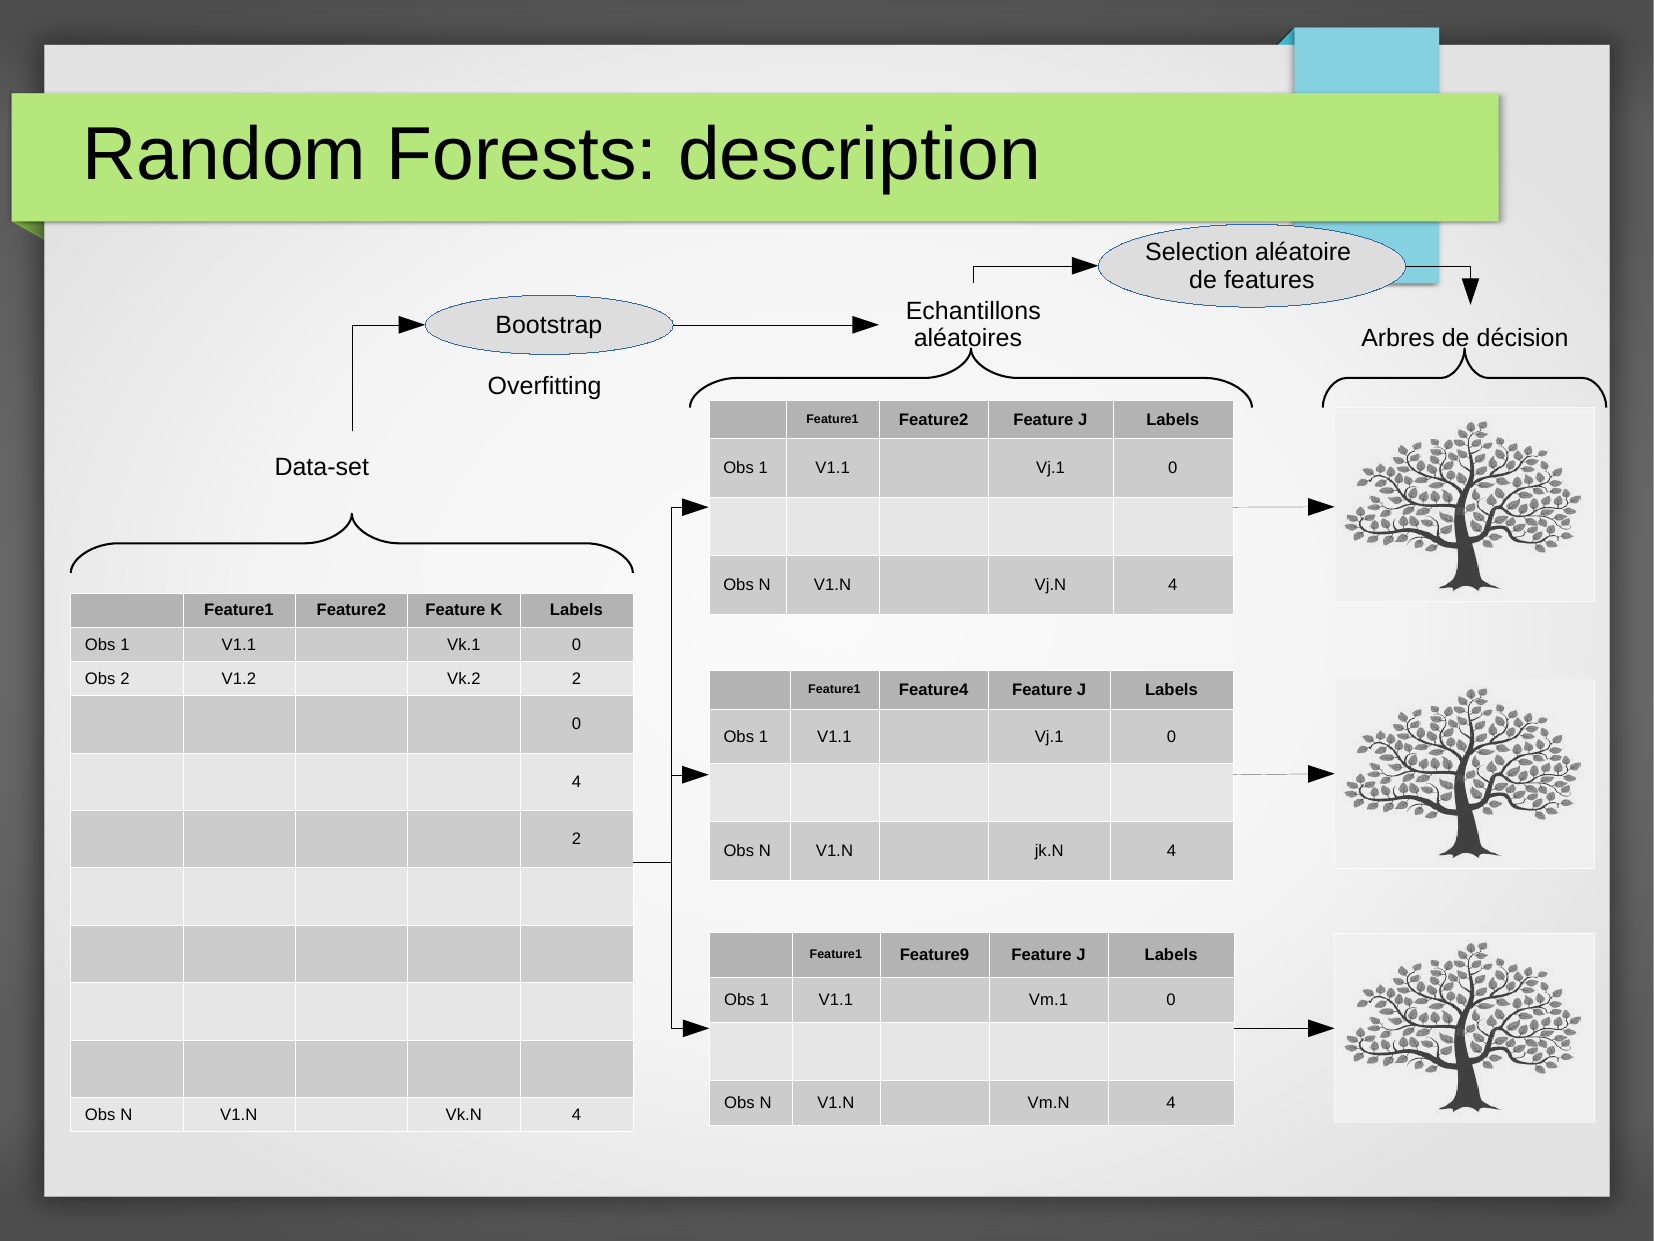

# Random Forests: description
Selection aléatoire
de features
Echantillons aléatoires
Bootstrap
Arbres de décision
Overfitting
| | Feature1 | Feature2 | Feature J | Labels |
| --- | --- | --- | --- | --- |
| Obs 1 | V1.1 | | Vj.1 | 0 |
| | | | | |
| Obs N | V1.N | | Vj.N | 4 |
Data-set
| | Feature1 | Feature2 | Feature K | Labels |
| --- | --- | --- | --- | --- |
| Obs 1 | V1.1 | | Vk.1 | 0 |
| Obs 2 | V1.2 | | Vk.2 | 2 |
| | | | | 0 |
| | | | | 4 |
| | | | | 2 |
| | | | | |
| | | | | |
| | | | | |
| | | | | |
| Obs N | V1.N | | Vk.N | 4 |
| | Feature1 | Feature4 | Feature J | Labels |
| --- | --- | --- | --- | --- |
| Obs 1 | V1.1 | | Vj.1 | 0 |
| | | | | |
| Obs N | V1.N | | jk.N | 4 |
| | Feature1 | Feature9 | Feature J | Labels |
| --- | --- | --- | --- | --- |
| Obs 1 | V1.1 | | Vm.1 | 0 |
| | | | | |
| Obs N | V1.N | | Vm.N | 4 |